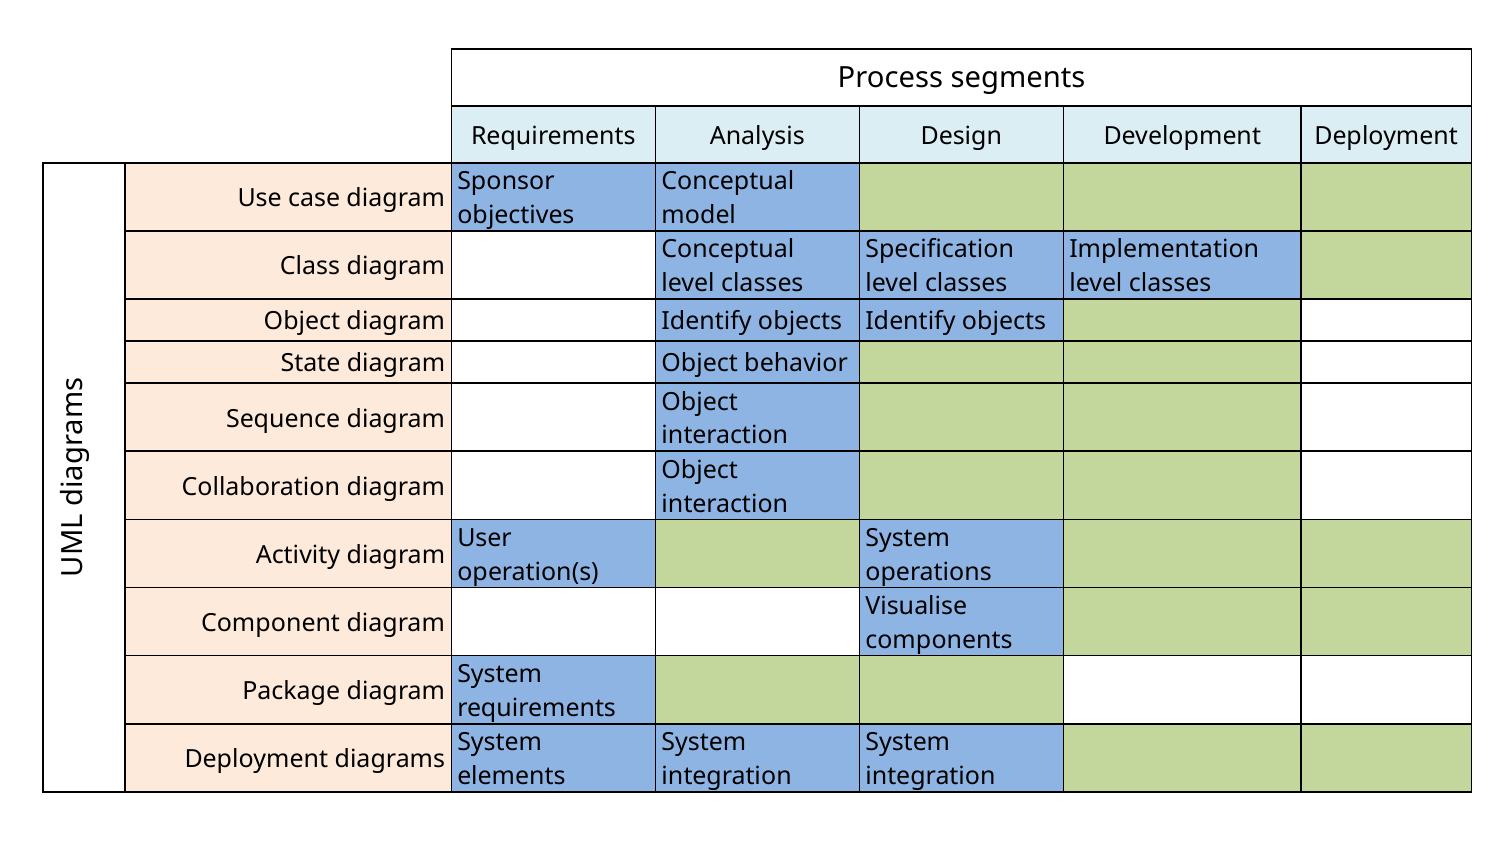

| | | Process segments | | | | |
| --- | --- | --- | --- | --- | --- | --- |
| | | Requirements | Analysis | Design | Development | Deployment |
| UML diagrams | Use case diagram | Sponsor objectives | Conceptual model | | | |
| | Class diagram | | Conceptual level classes | Specification level classes | Implementation level classes | |
| | Object diagram | | Identify objects | Identify objects | | |
| | State diagram | | Object behavior | | | |
| | Sequence diagram | | Object interaction | | | |
| | Collaboration diagram | | Object interaction | | | |
| | Activity diagram | User operation(s) | | System operations | | |
| | Component diagram | | | Visualise components | | |
| | Package diagram | System requirements | | | | |
| | Deployment diagrams | System elements | System integration | System integration | | |